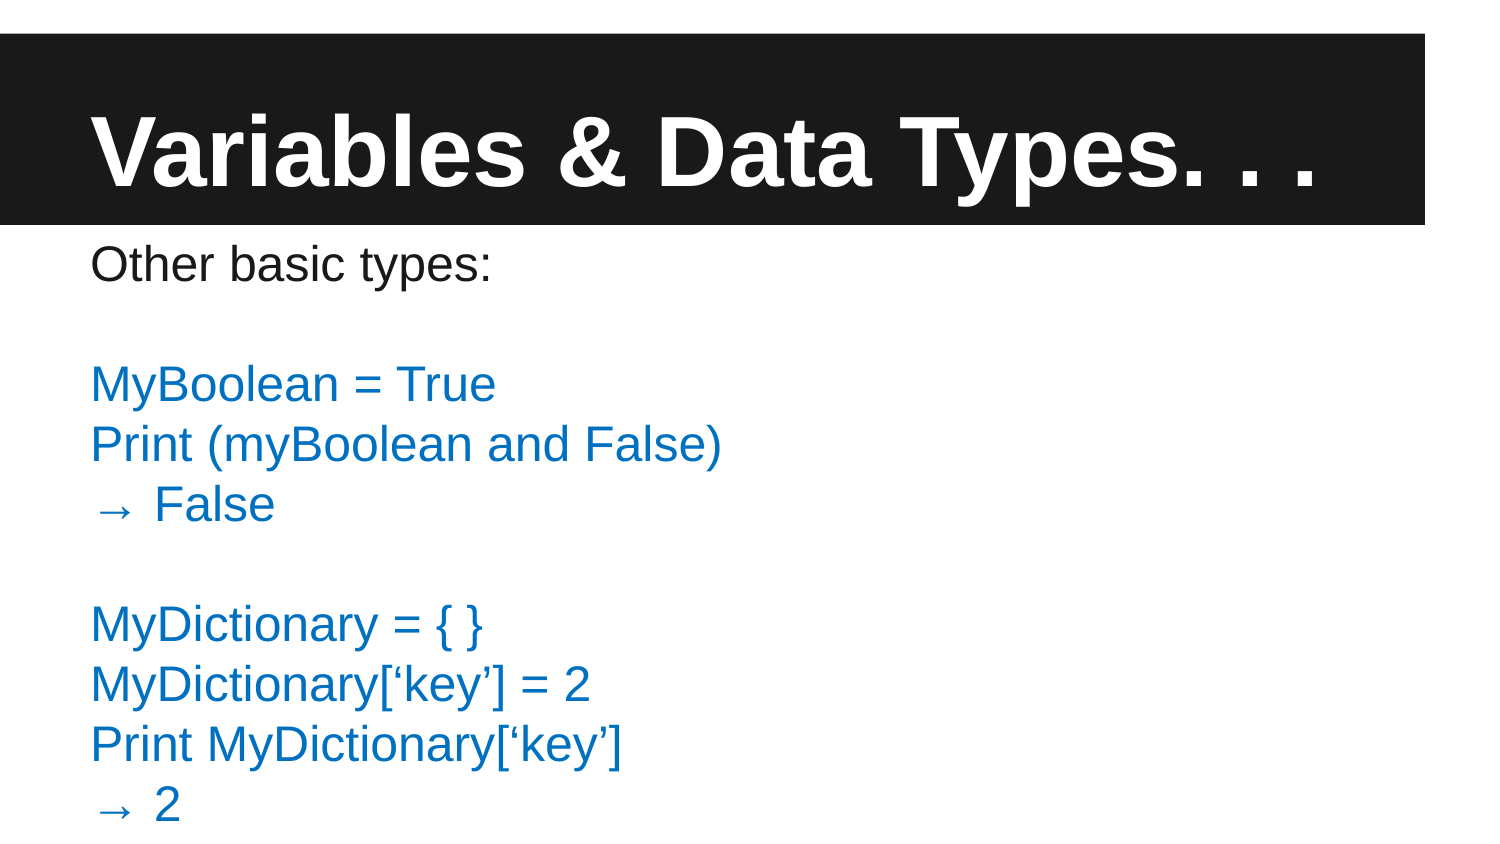

# Variables & Data Types. . .
Other basic types:
MyBoolean = True
Print (myBoolean and False)
→ False
MyDictionary = { }
MyDictionary[‘key’] = 2
Print MyDictionary[‘key’]
→ 2